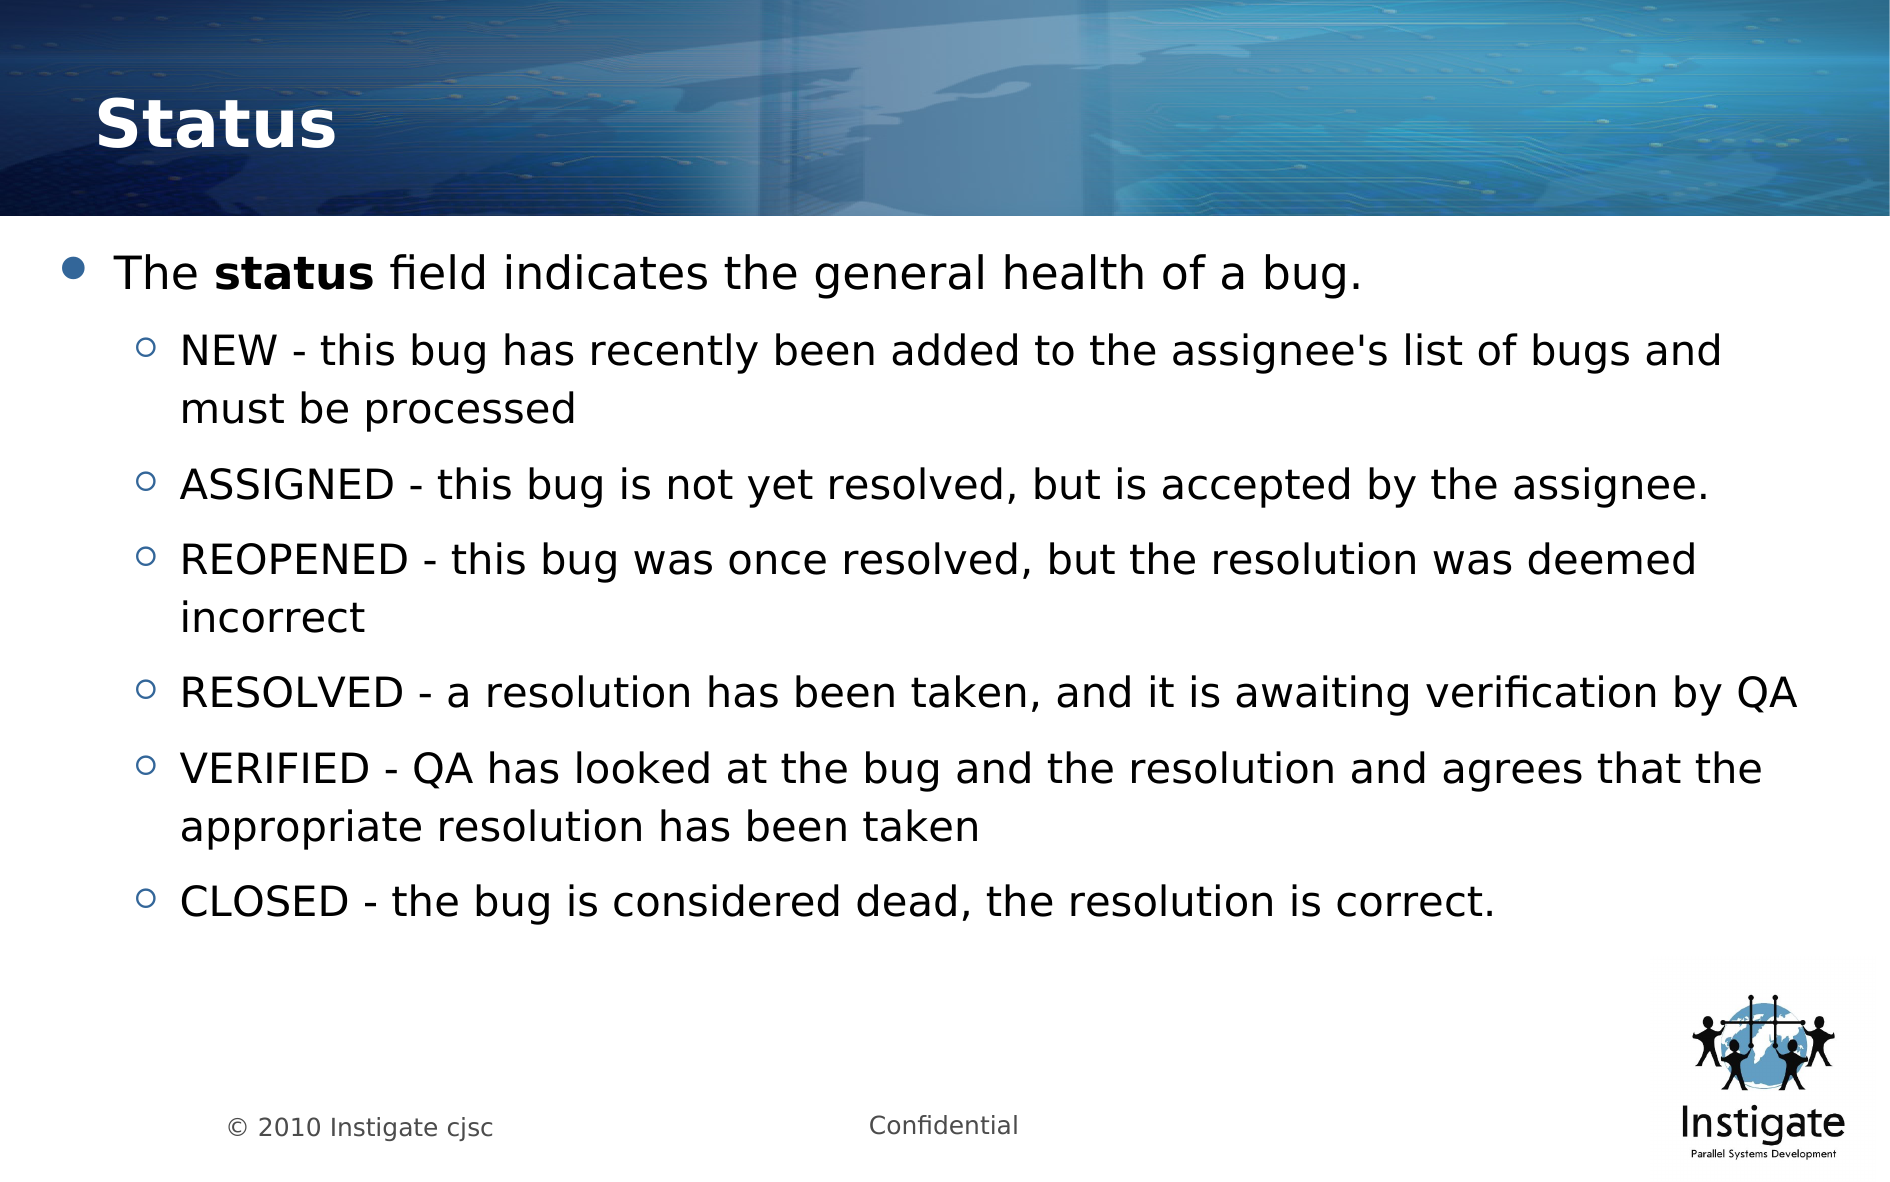

# Status
The status field indicates the general health of a bug.
NEW - this bug has recently been added to the assignee's list of bugs and must be processed
ASSIGNED - this bug is not yet resolved, but is accepted by the assignee.
REOPENED - this bug was once resolved, but the resolution was deemed incorrect
RESOLVED - a resolution has been taken, and it is awaiting verification by QA
VERIFIED - QA has looked at the bug and the resolution and agrees that the appropriate resolution has been taken
CLOSED - the bug is considered dead, the resolution is correct.